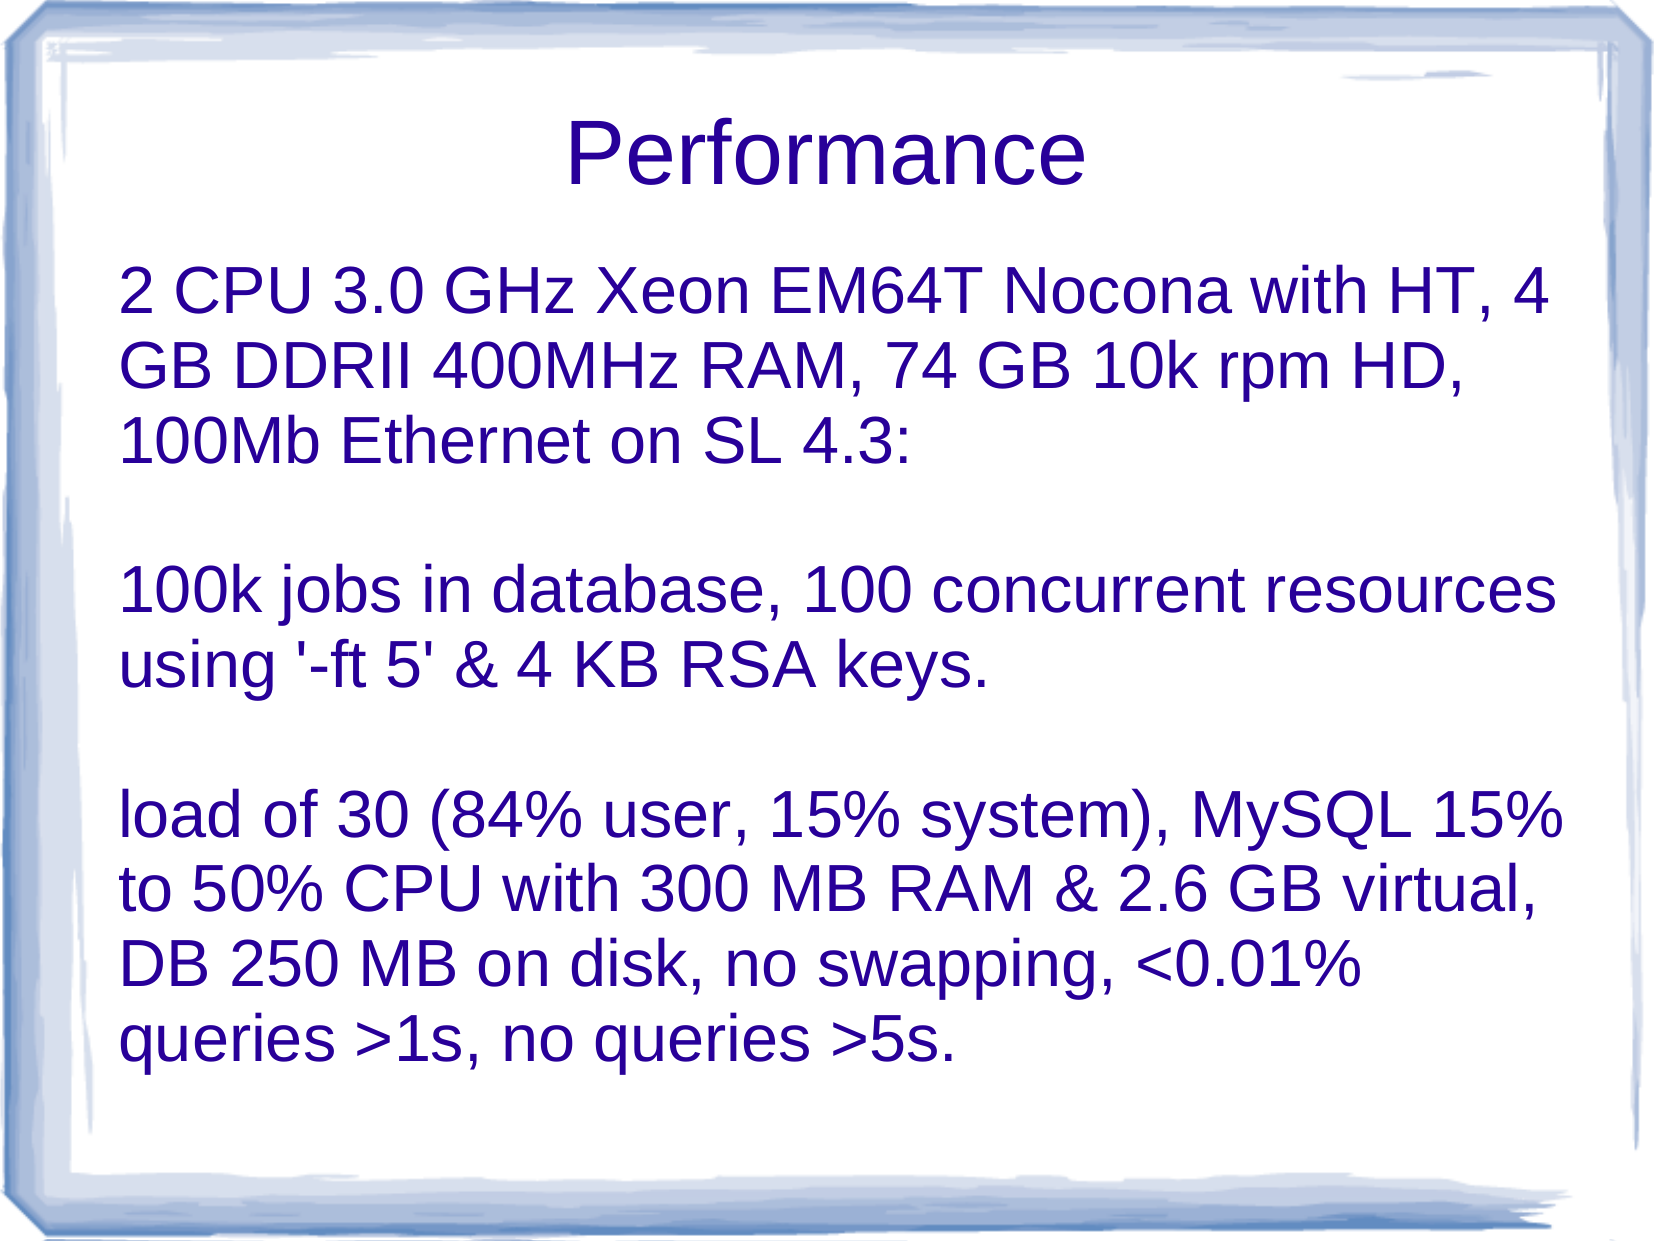

# Performance
2 CPU 3.0 GHz Xeon EM64T Nocona with HT, 4 GB DDRII 400MHz RAM, 74 GB 10k rpm HD, 100Mb Ethernet on SL 4.3:
100k jobs in database, 100 concurrent resources using '-ft 5' & 4 KB RSA keys.
load of 30 (84% user, 15% system), MySQL 15% to 50% CPU with 300 MB RAM & 2.6 GB virtual, DB 250 MB on disk, no swapping, <0.01% queries >1s, no queries >5s.